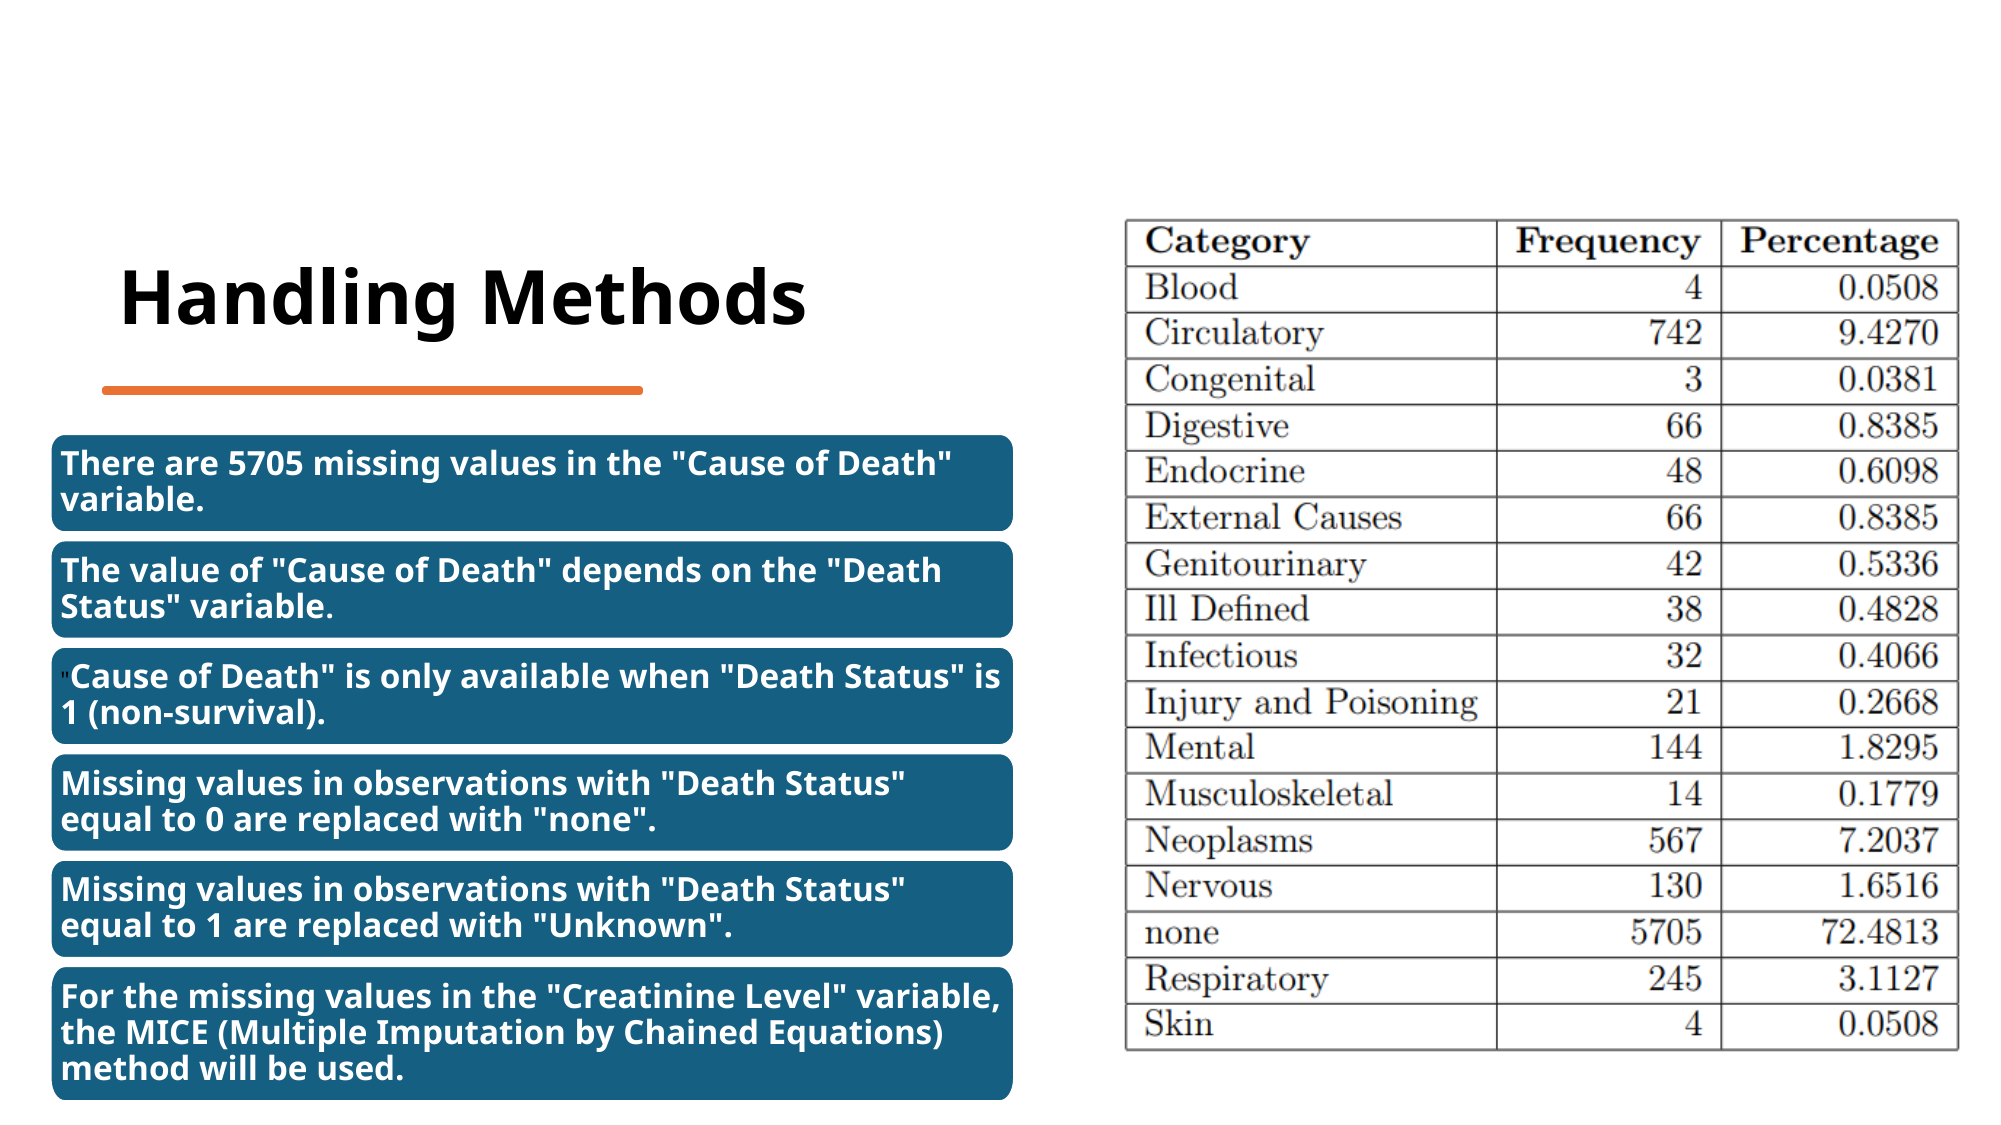

# Handling Methods
There are 5705 missing values in the "Cause of Death" variable.
The value of "Cause of Death" depends on the "Death Status" variable.
"Cause of Death" is only available when "Death Status" is 1 (non-survival).
Missing values in observations with "Death Status" equal to 0 are replaced with "none".
Missing values in observations with "Death Status" equal to 1 are replaced with "Unknown".
For the missing values in the "Creatinine Level" variable, the MICE (Multiple Imputation by Chained Equations) method will be used.